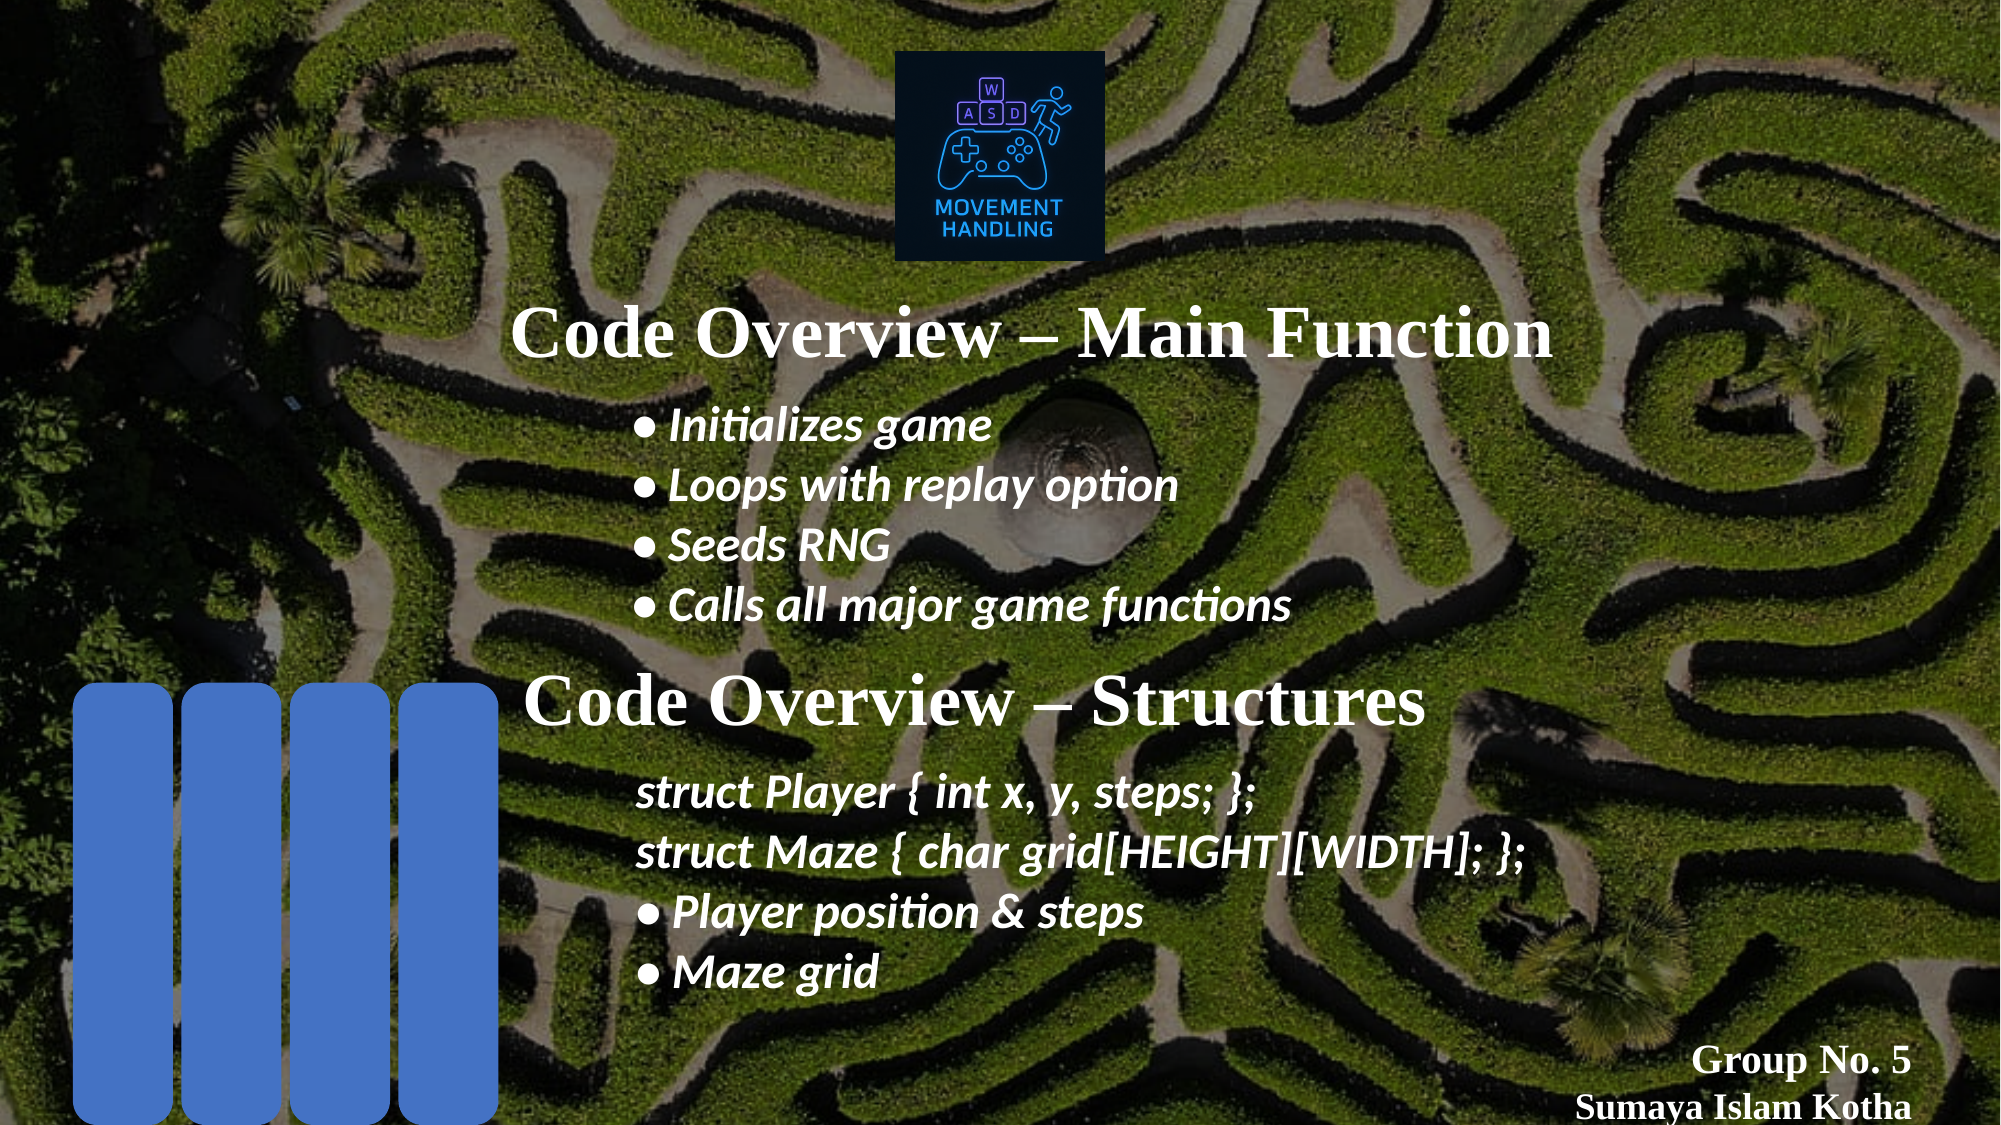

Code Overview – Main Function
• Initializes game
• Loops with replay option
• Seeds RNG
• Calls all major game functions
Code Overview – Structures
struct Player { int x, y, steps; };
struct Maze { char grid[HEIGHT][WIDTH]; };
• Player position & steps
• Maze grid
Group No. 5
Sumaya Islam Kotha